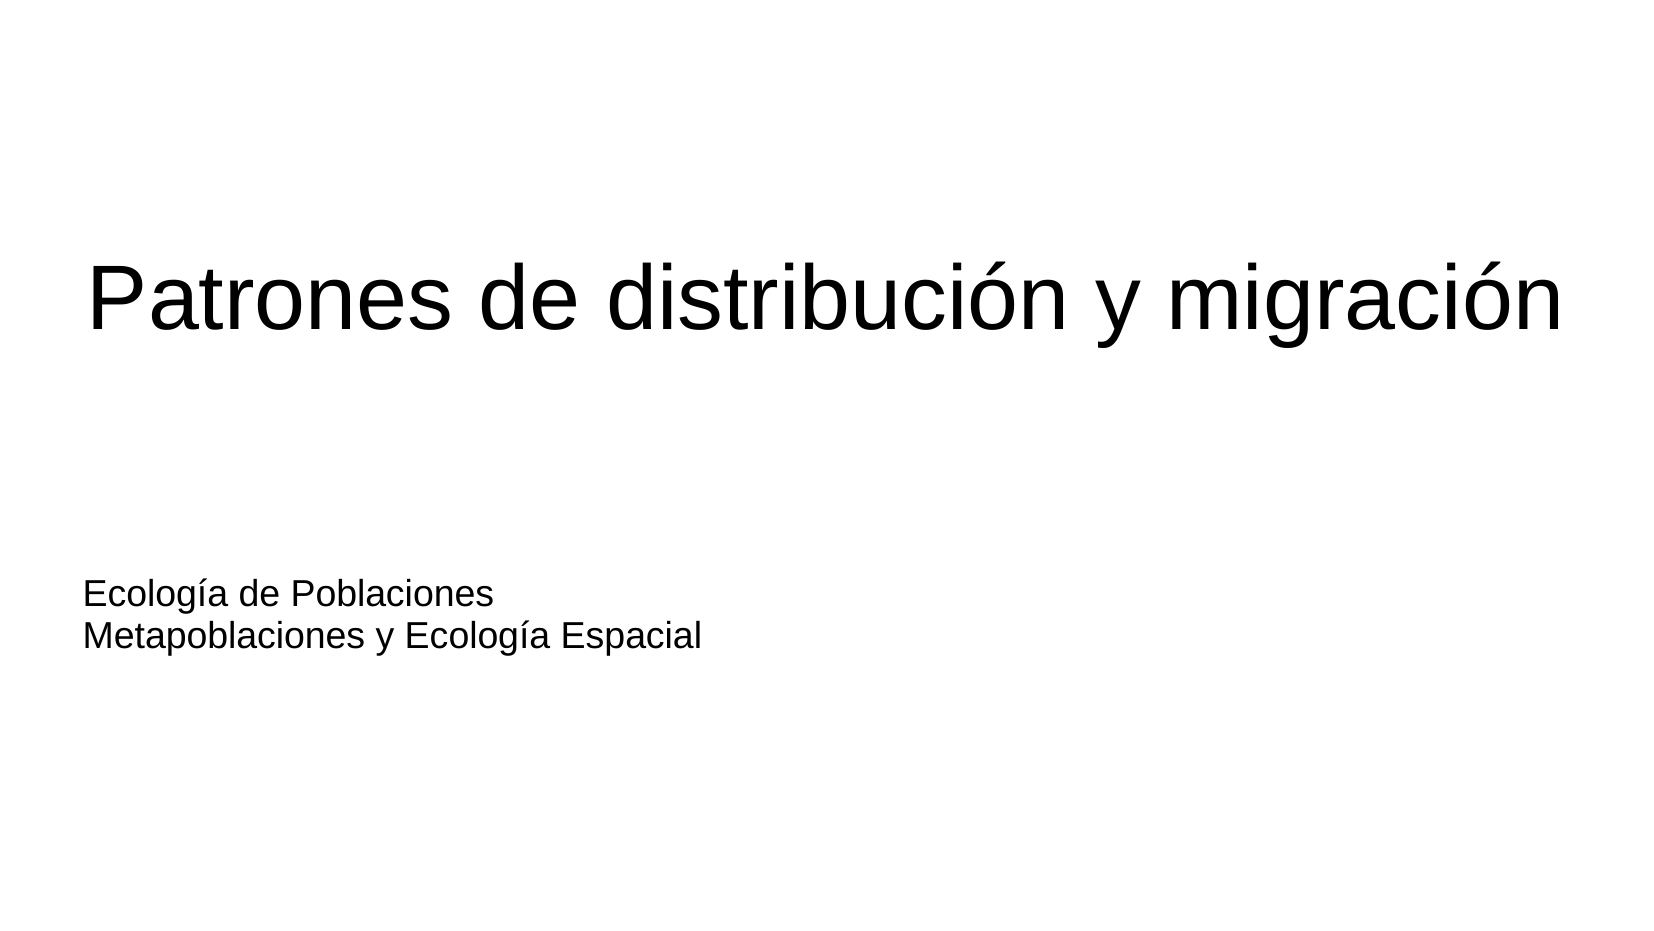

# Patrones de distribución y migración
Ecología de Poblaciones
Metapoblaciones y Ecología Espacial